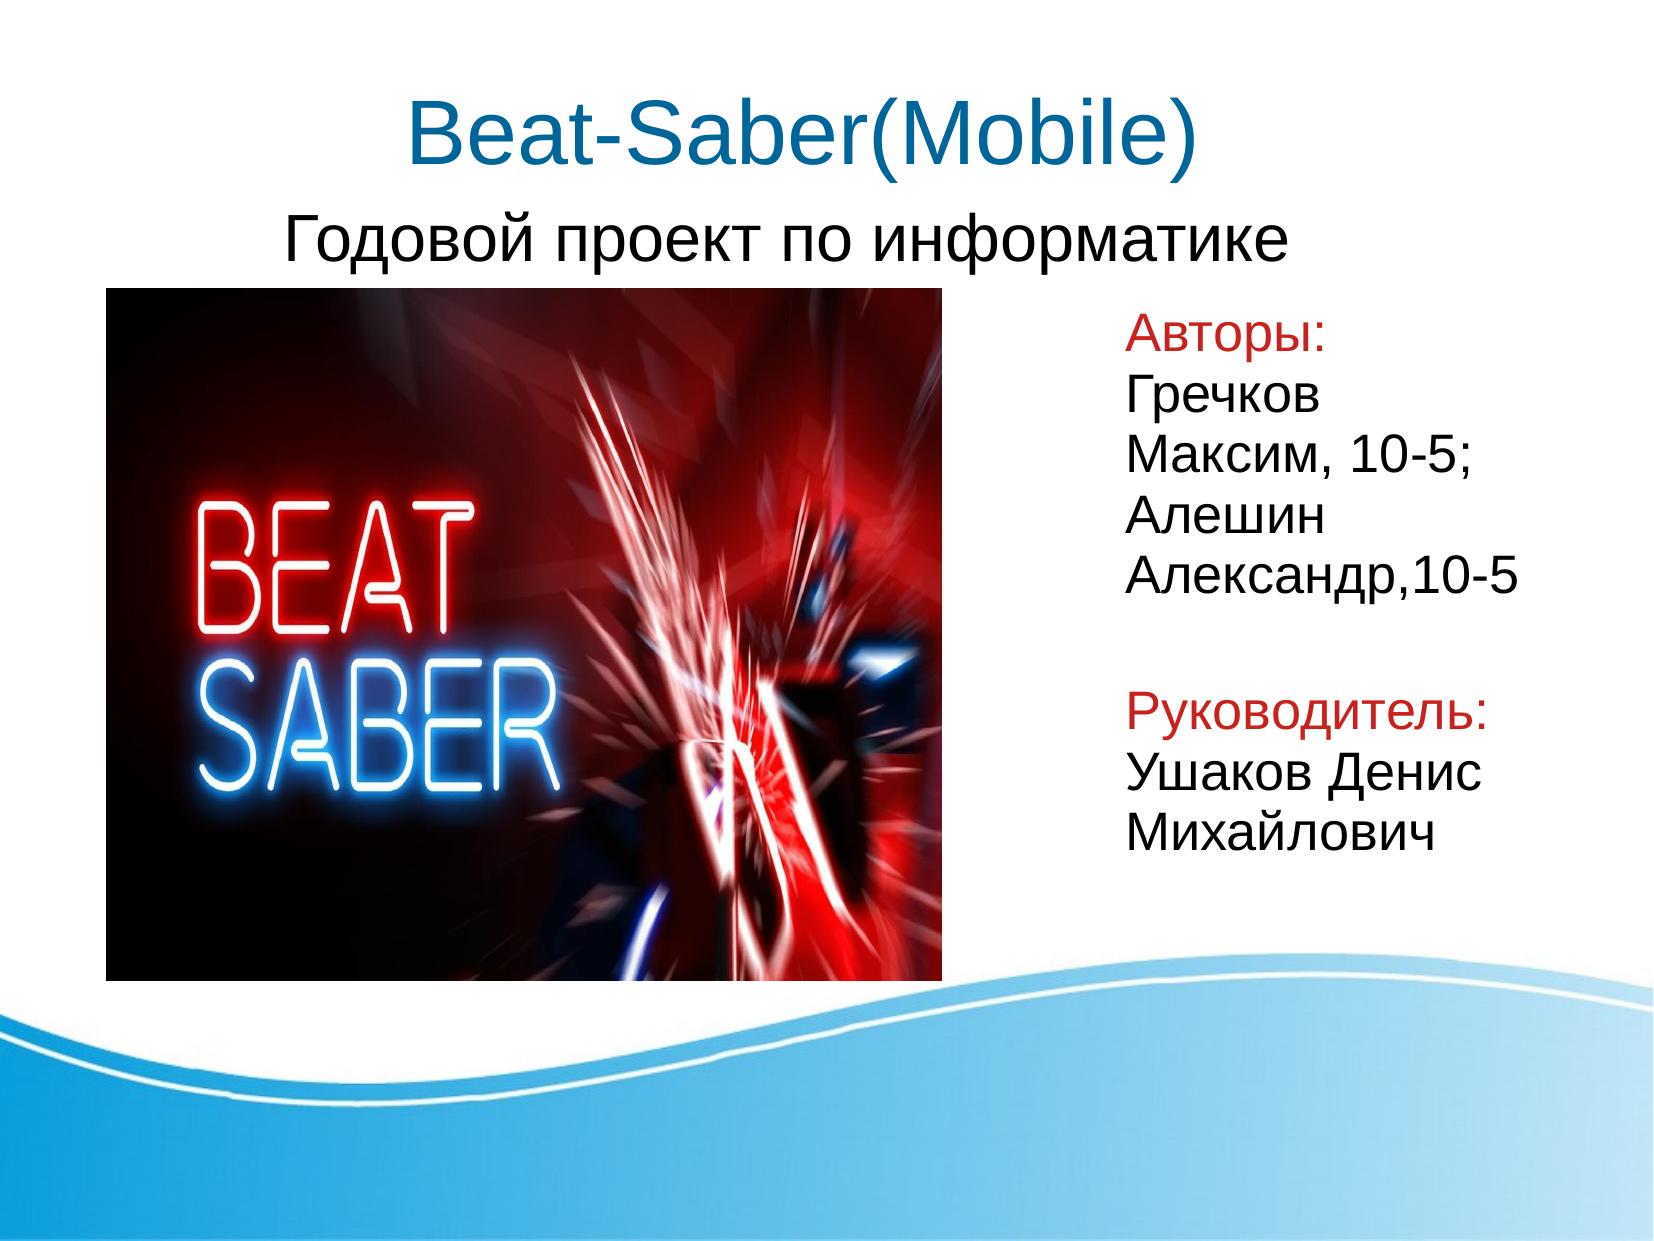

# Beat-Saber(Mobile)
Годовой проект по информатике
Авторы: Гречков Максим, 10-5; Алешин Александр,10-5
Руководитель: Ушаков Денис Михайлович